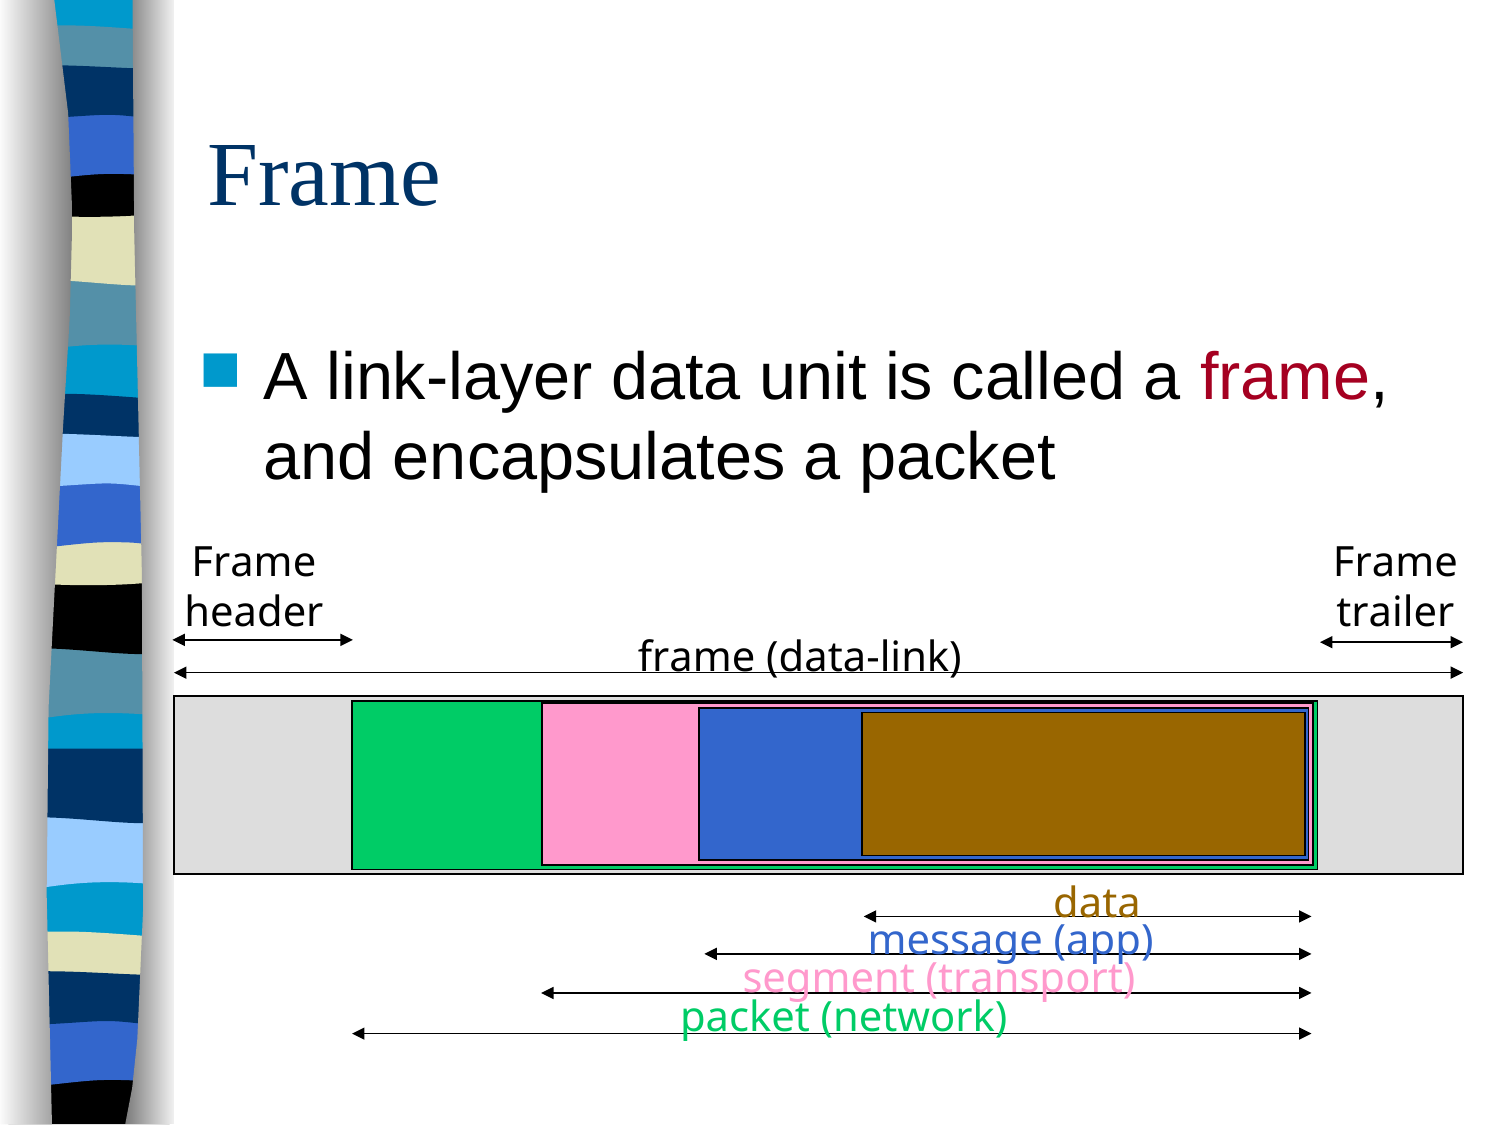

# Frame
A link-layer data unit is called a frame, and encapsulates a packet
Frame
header
Frame
trailer
frame (data-link)
data
message (app)
segment (transport)
packet (network)